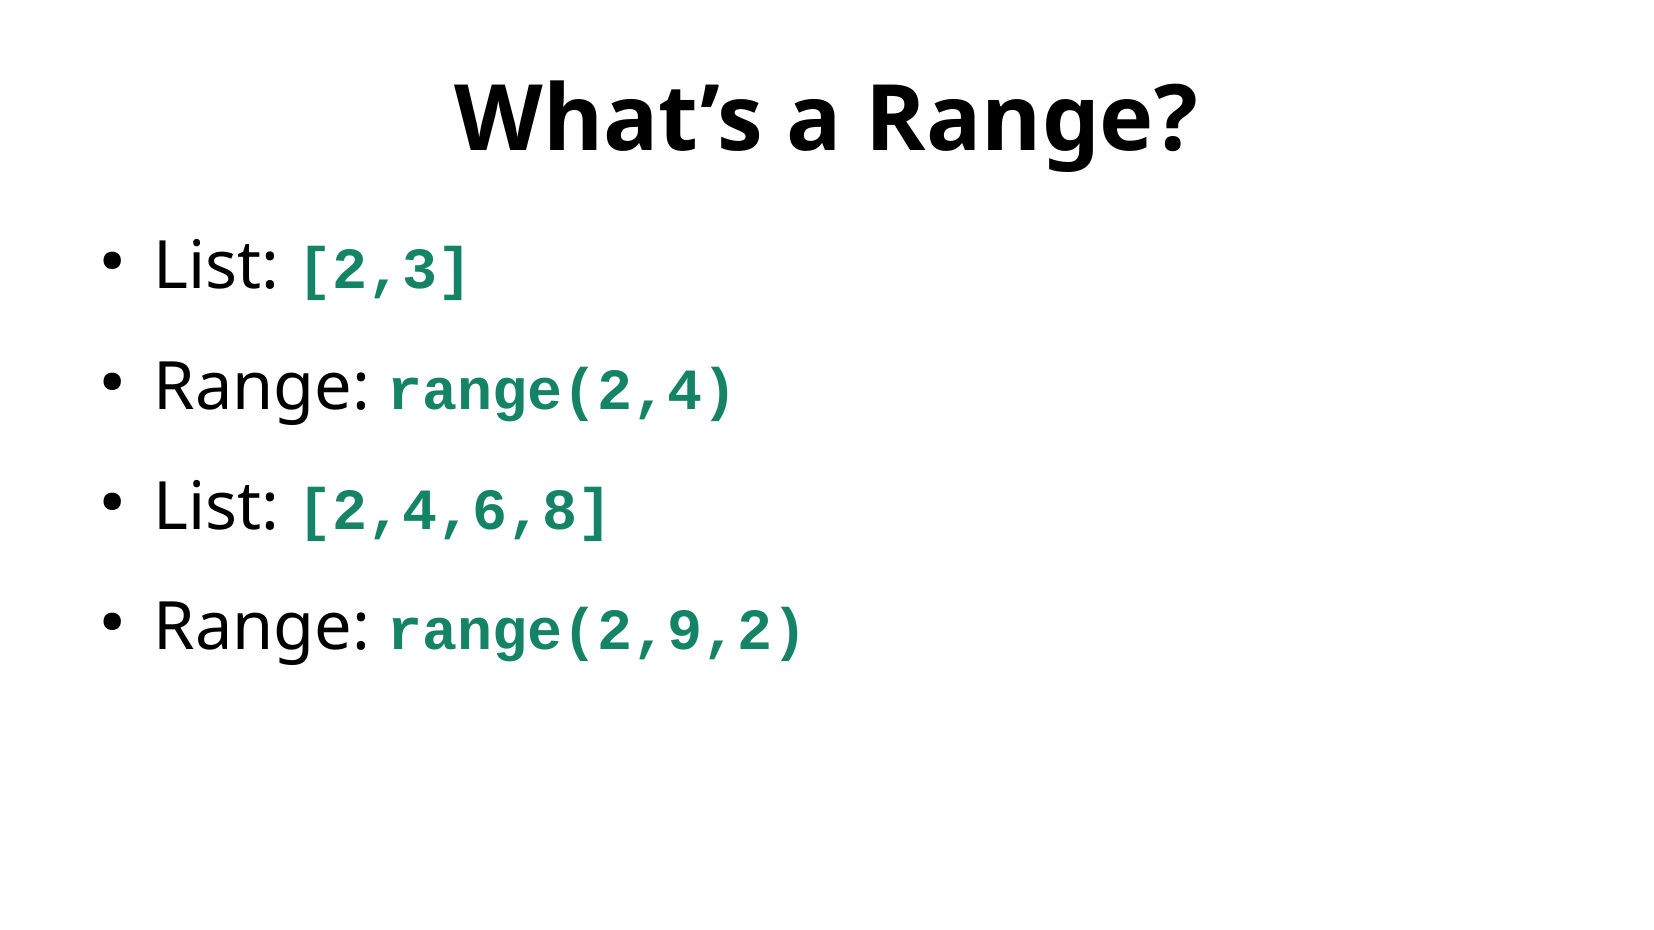

# What’s a Range?
List: [2,3]
Range: range(2,4)
List: [2,4,6,8]
Range: range(2,9,2)